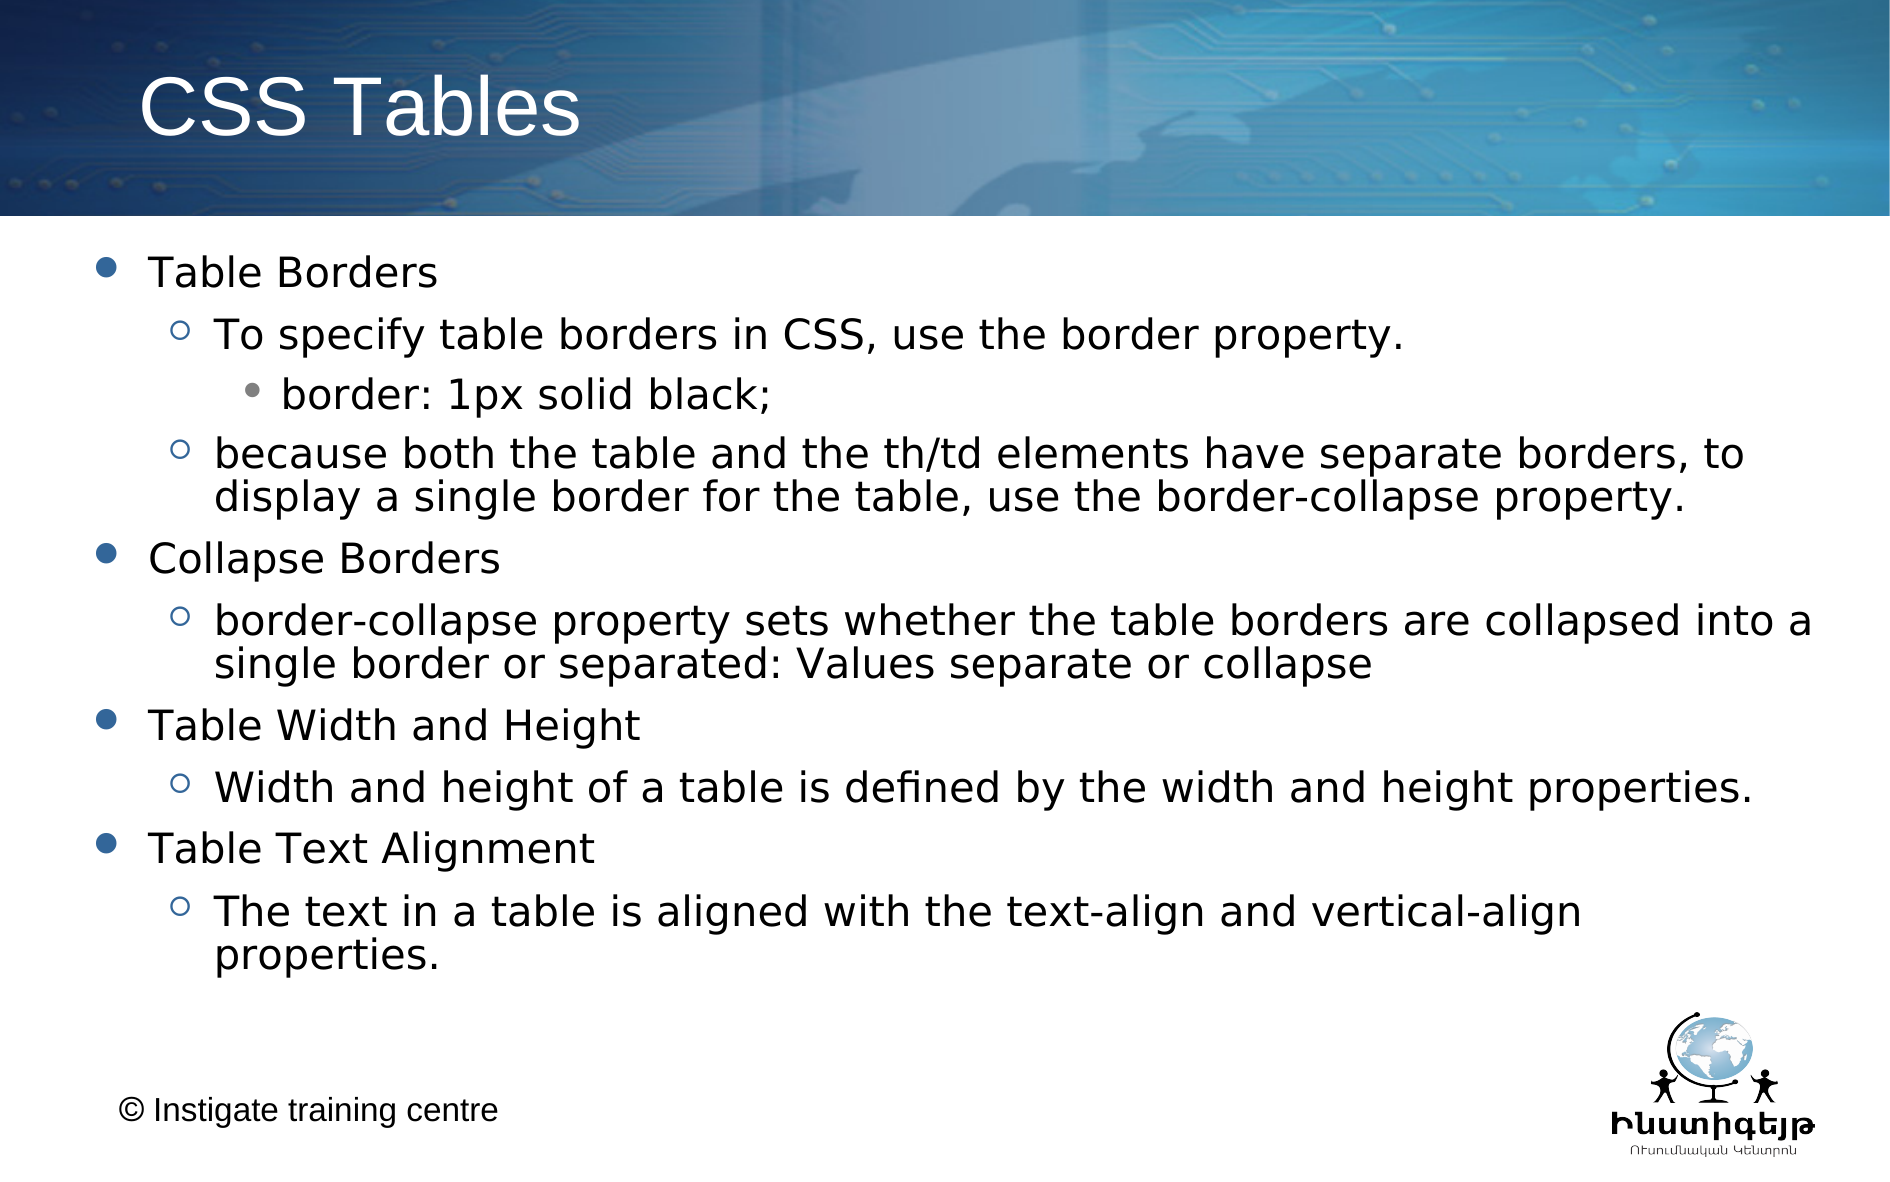

CSS Tables
# Table Borders
To specify table borders in CSS, use the border property.
border: 1px solid black;
because both the table and the th/td elements have separate borders, to display a single border for the table, use the border-collapse property.
Collapse Borders
border-collapse property sets whether the table borders are collapsed into a single border or separated: Values separate or collapse
Table Width and Height
Width and height of a table is defined by the width and height properties.
Table Text Alignment
The text in a table is aligned with the text-align and vertical-align properties.